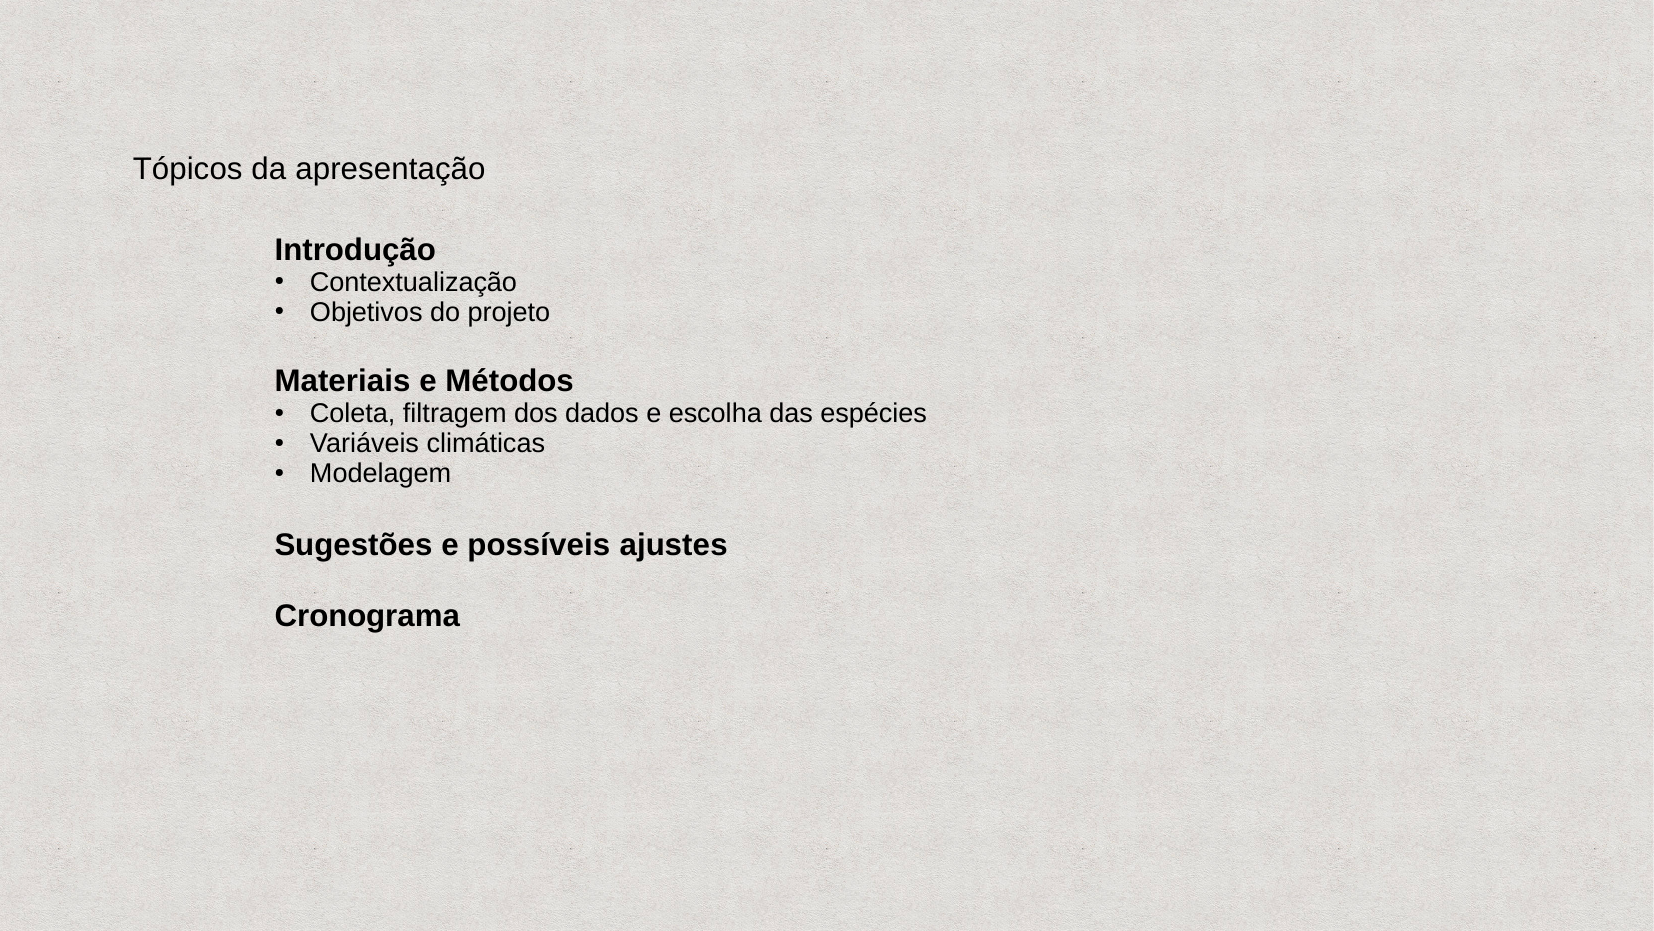

Tópicos da apresentação
Introdução
Contextualização
Objetivos do projeto
Materiais e Métodos
Coleta, filtragem dos dados e escolha das espécies
Variáveis climáticas
Modelagem
Sugestões e possíveis ajustes
Cronograma